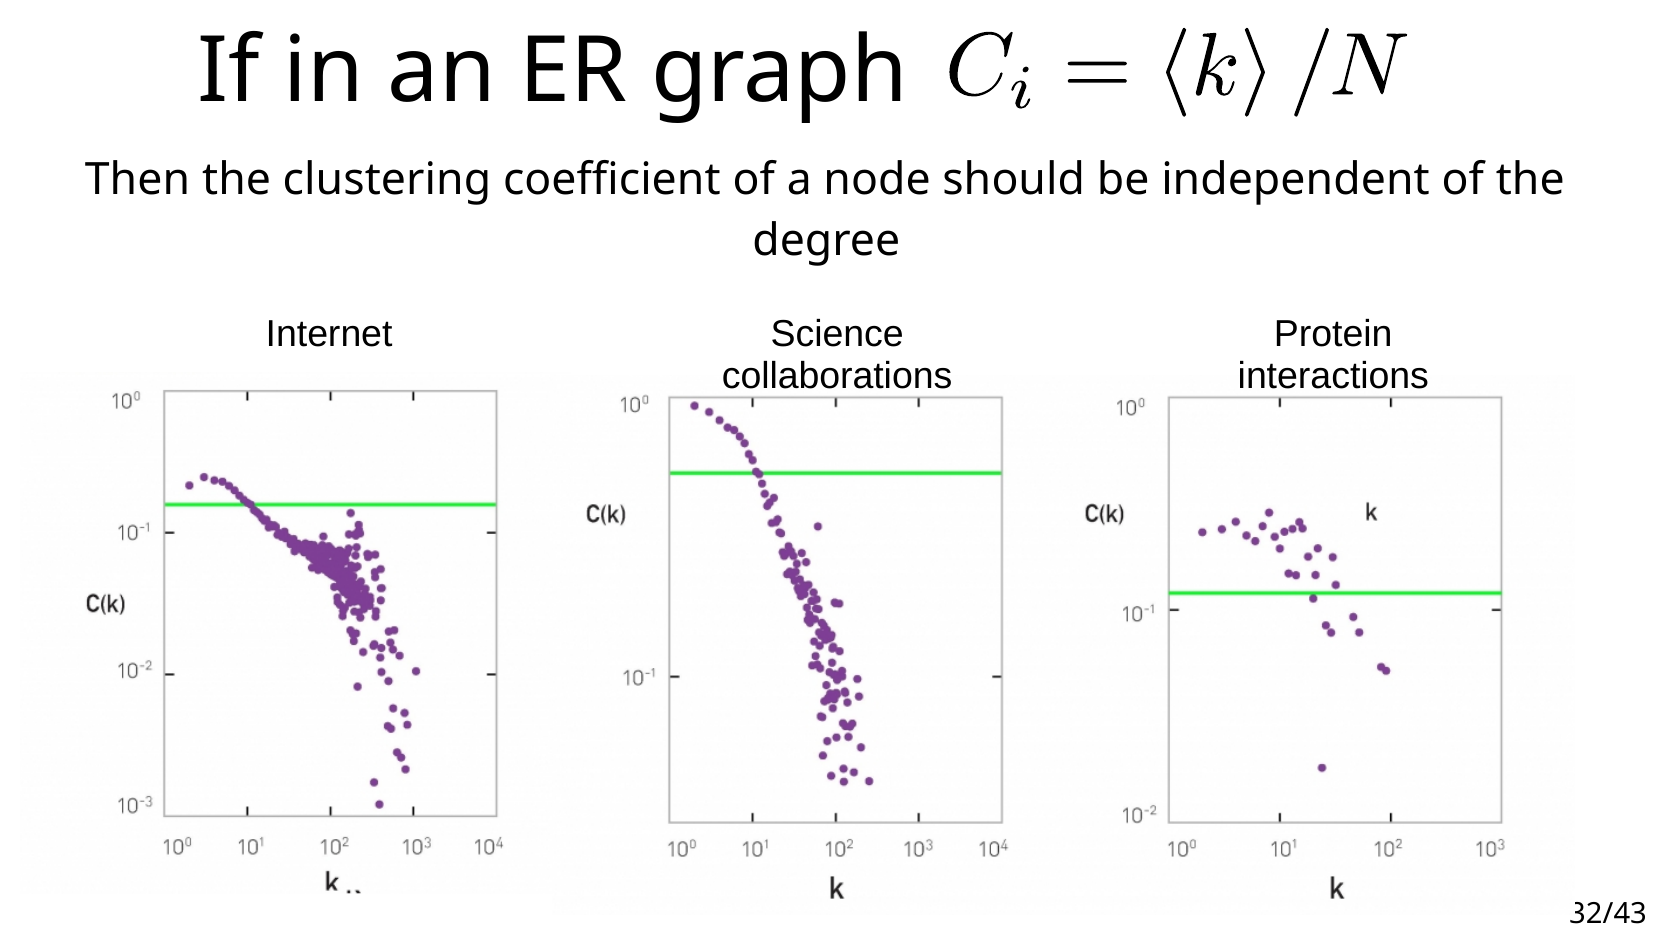

# If in an ER graph
Then the clustering coefficient of a node should be independent of the degree
Internet
Science collaborations
Protein interactions
32